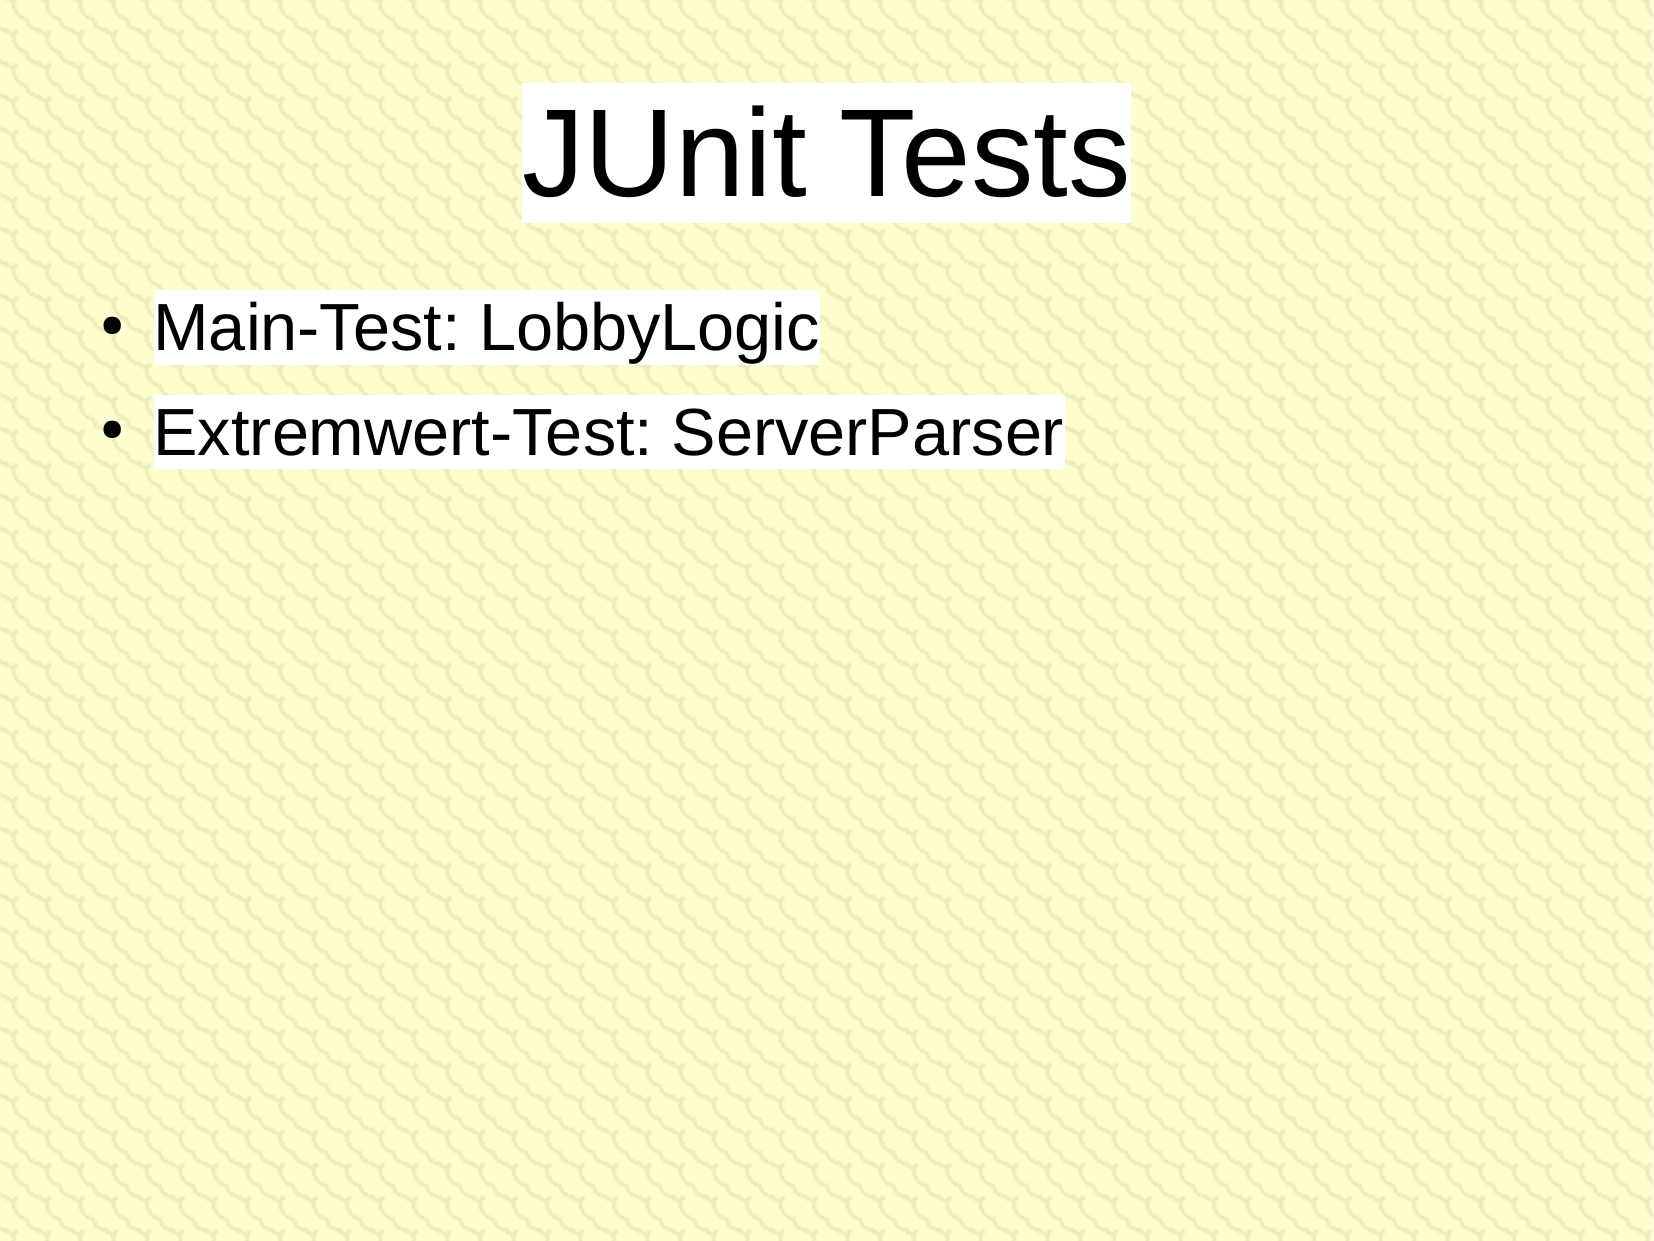

# JUnit Tests
Main-Test: LobbyLogic
Extremwert-Test: ServerParser